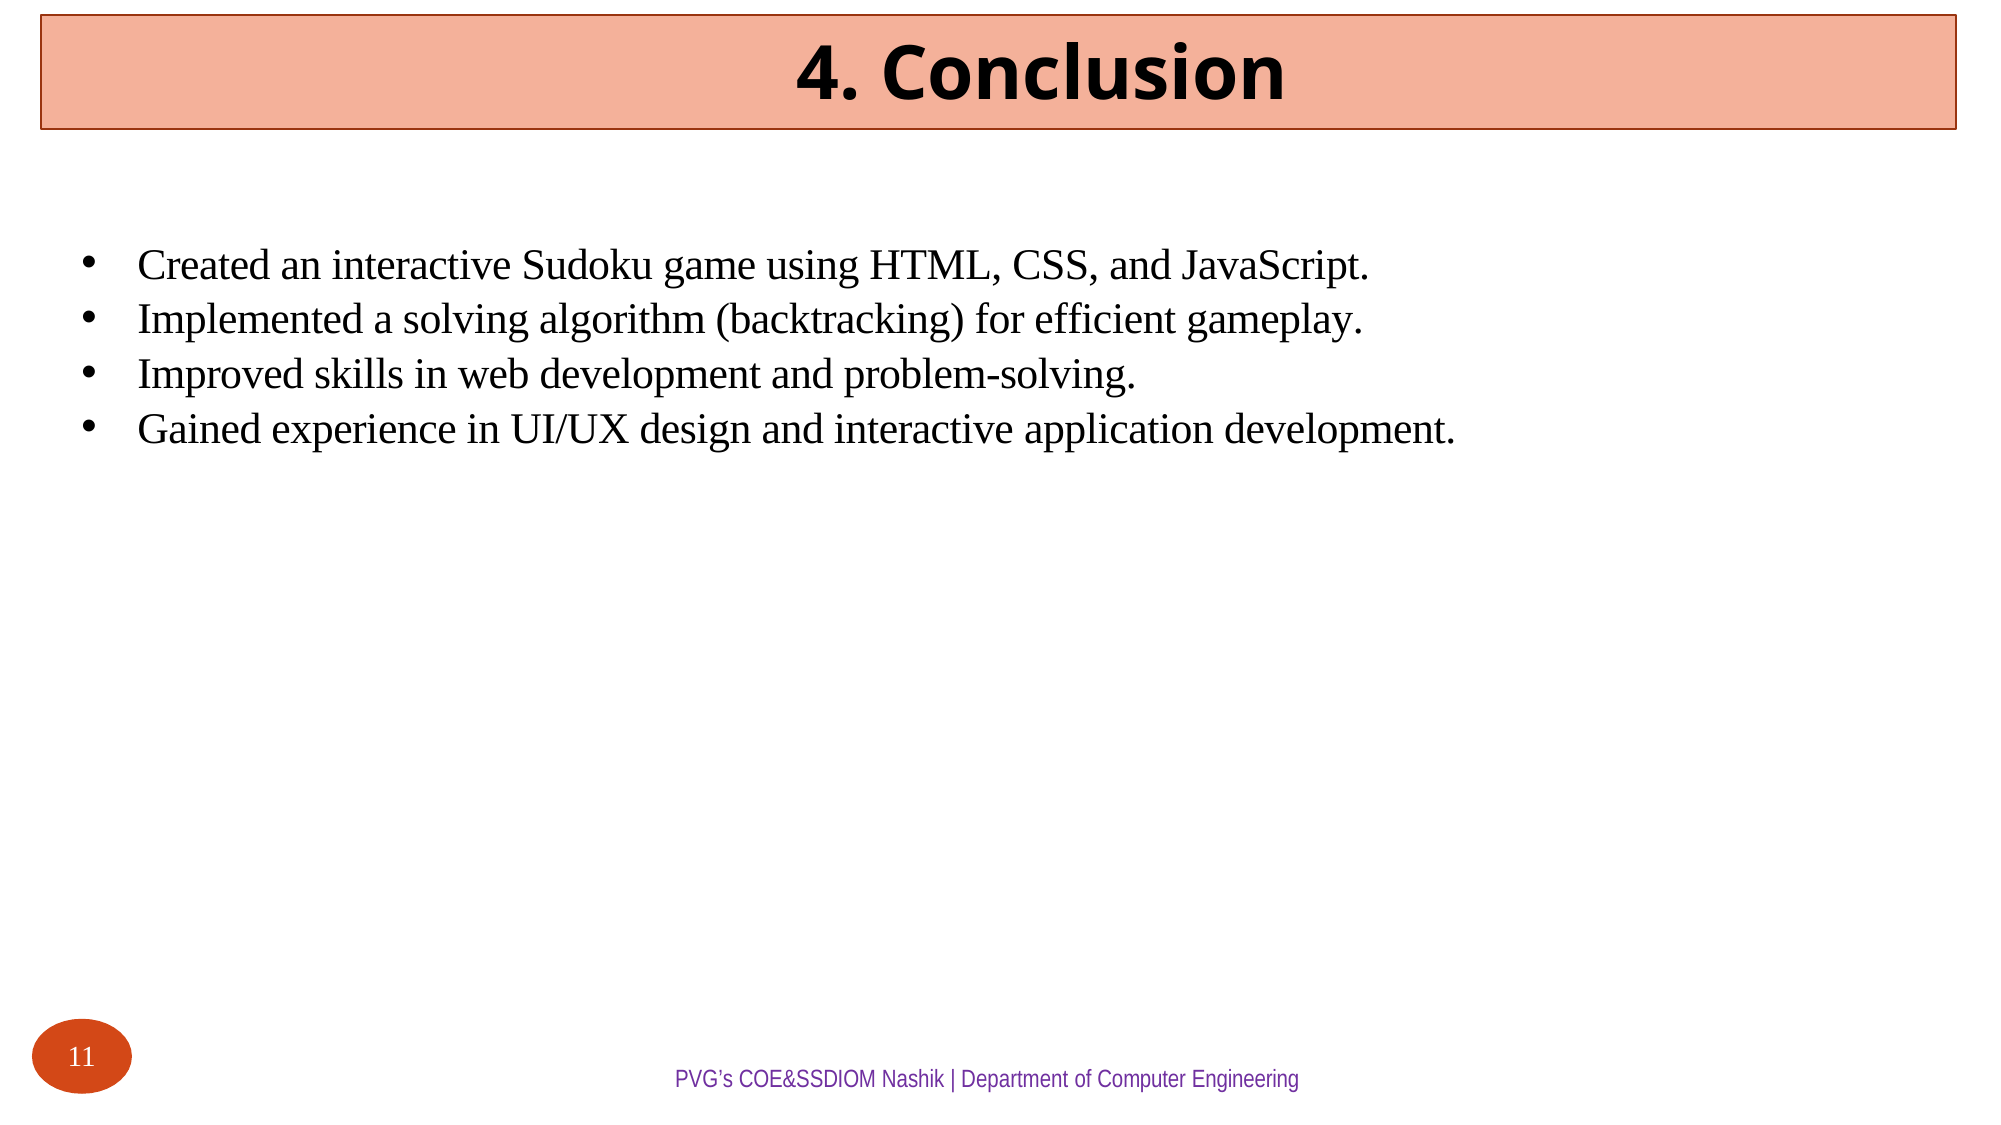

# 4. Conclusion
Created an interactive Sudoku game using HTML, CSS, and JavaScript.
Implemented a solving algorithm (backtracking) for efficient gameplay.
Improved skills in web development and problem-solving.
Gained experience in UI/UX design and interactive application development.
PVG’s COE&SSDIOM Nashik | Department of Computer Engineering